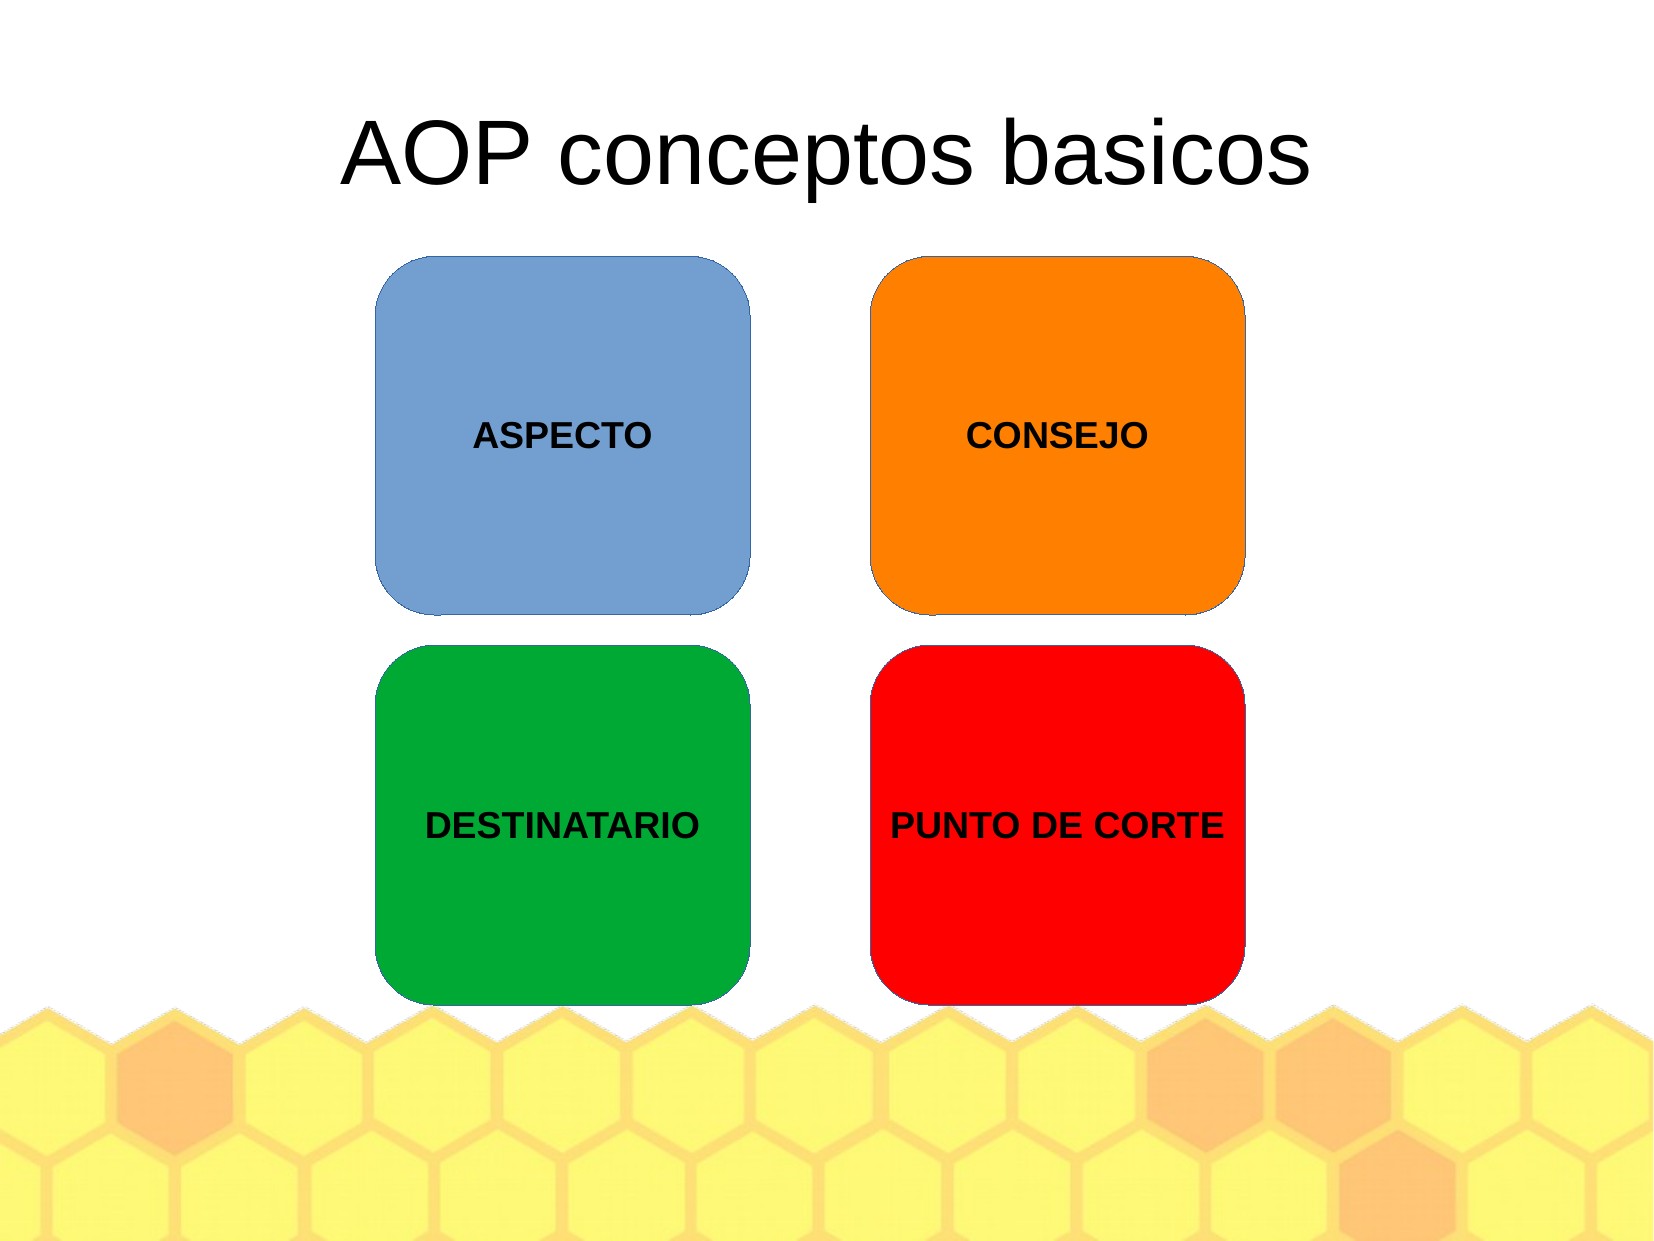

# AOP conceptos basicos
ASPECTO
CONSEJO
DESTINATARIO
PUNTO DE CORTE